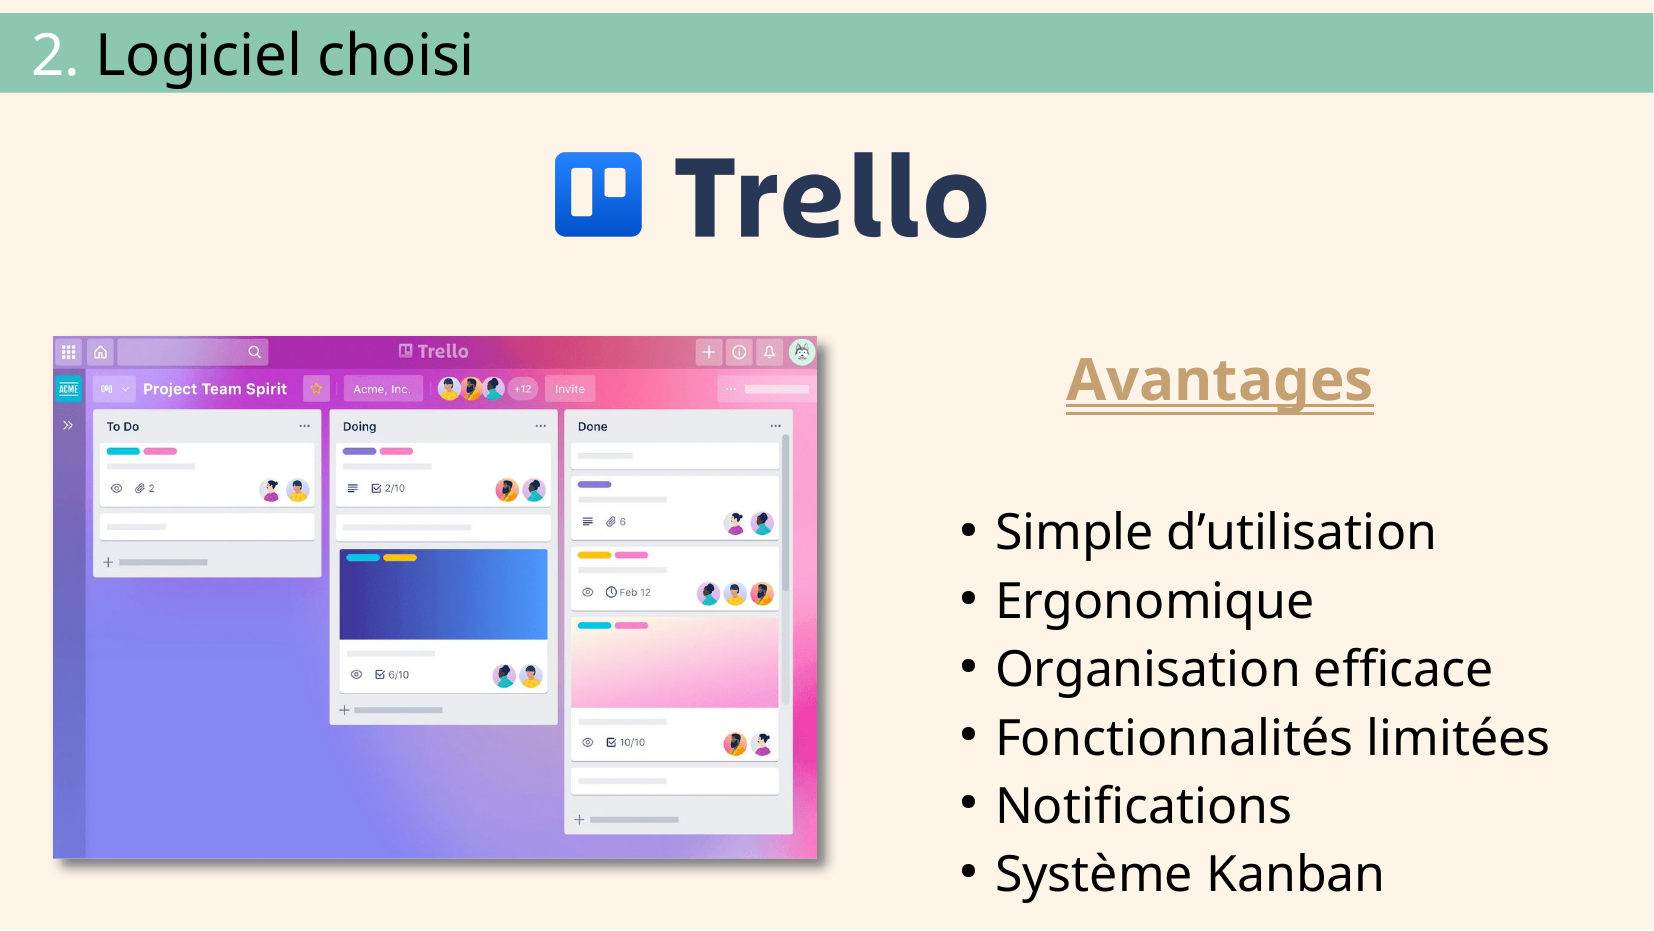

# 2. Logiciel choisi
Avantages
Simple d’utilisation
Ergonomique
Organisation efficace
Fonctionnalités limitées
Notifications
Système Kanban